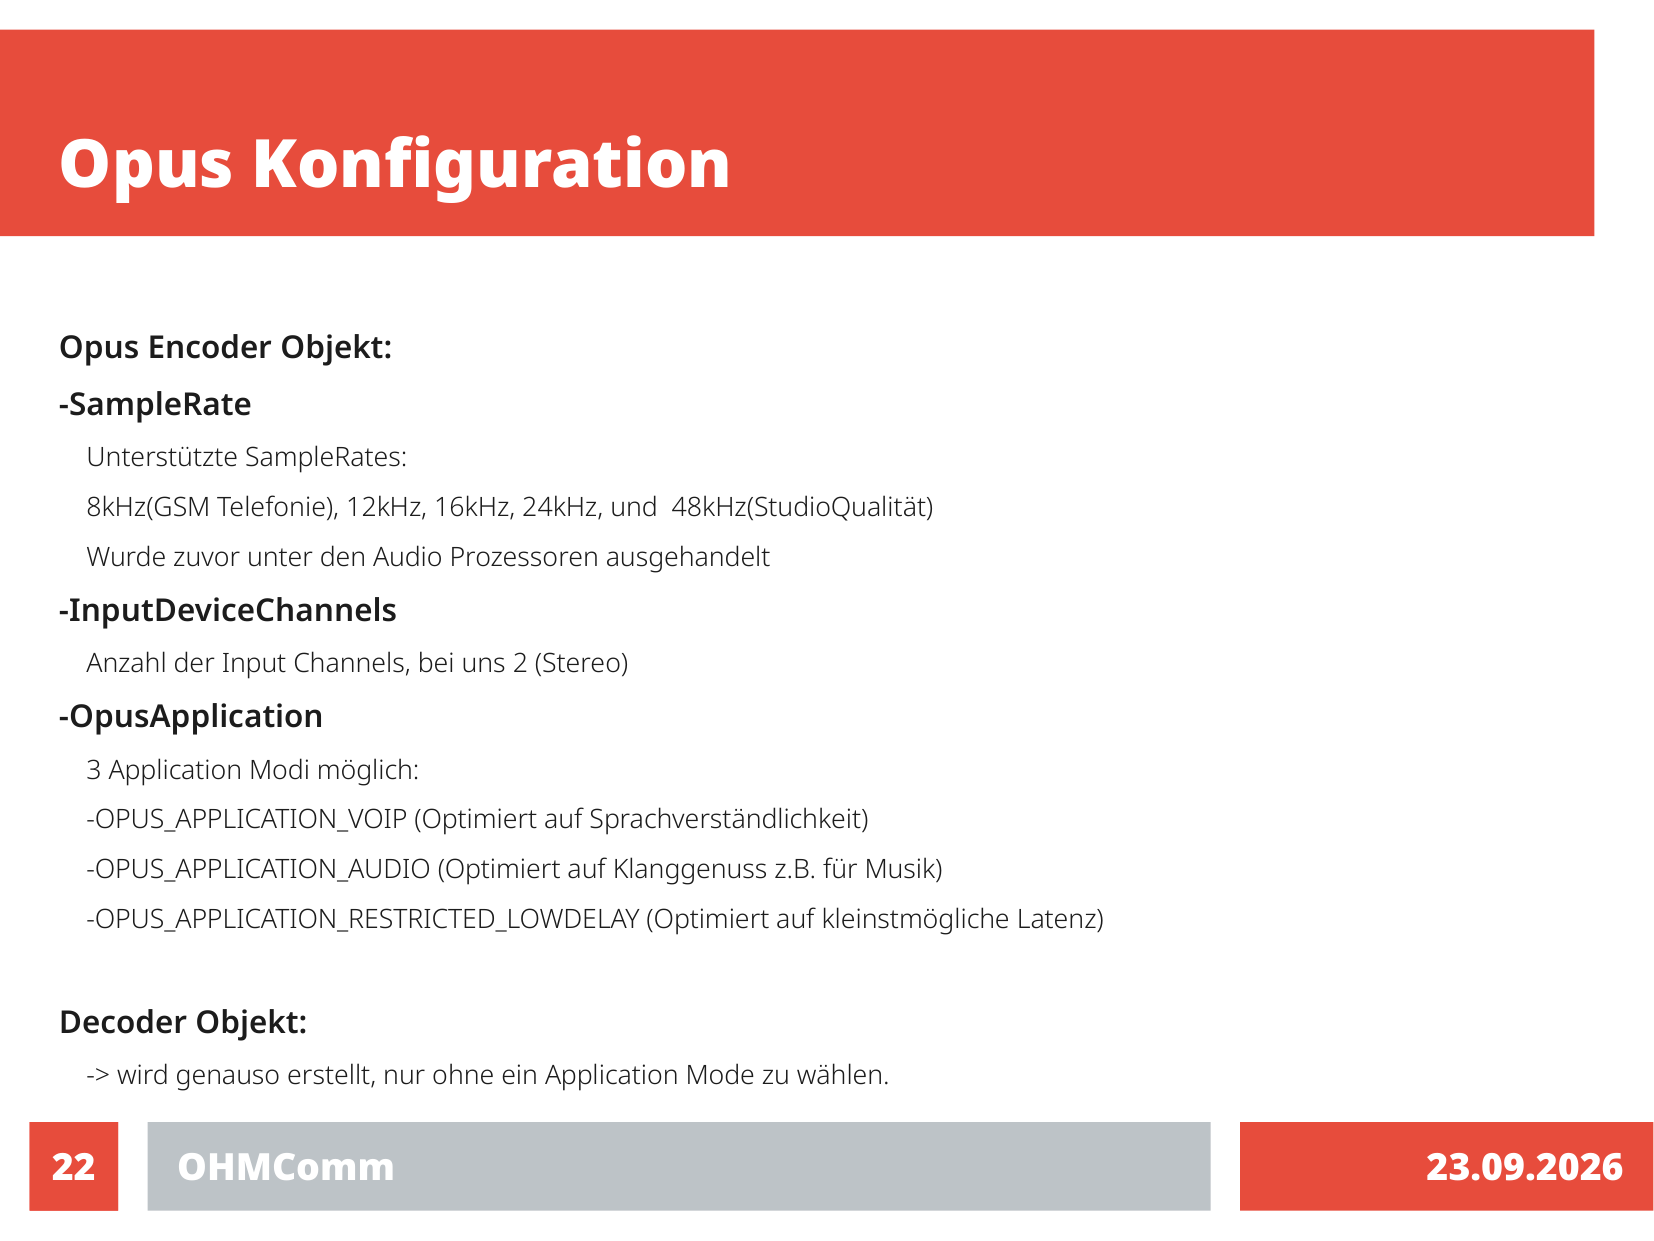

# Opus Konfiguration
Opus Encoder Objekt:
-SampleRate
Unterstützte SampleRates:
8kHz(GSM Telefonie), 12kHz, 16kHz, 24kHz, und 48kHz(StudioQualität)
Wurde zuvor unter den Audio Prozessoren ausgehandelt
-InputDeviceChannels
Anzahl der Input Channels, bei uns 2 (Stereo)
-OpusApplication
3 Application Modi möglich:
-OPUS_APPLICATION_VOIP (Optimiert auf Sprachverständlichkeit)
-OPUS_APPLICATION_AUDIO (Optimiert auf Klanggenuss z.B. für Musik)
-OPUS_APPLICATION_RESTRICTED_LOWDELAY (Optimiert auf kleinstmögliche Latenz)
Decoder Objekt:
-> wird genauso erstellt, nur ohne ein Application Mode zu wählen.
22
OHMComm